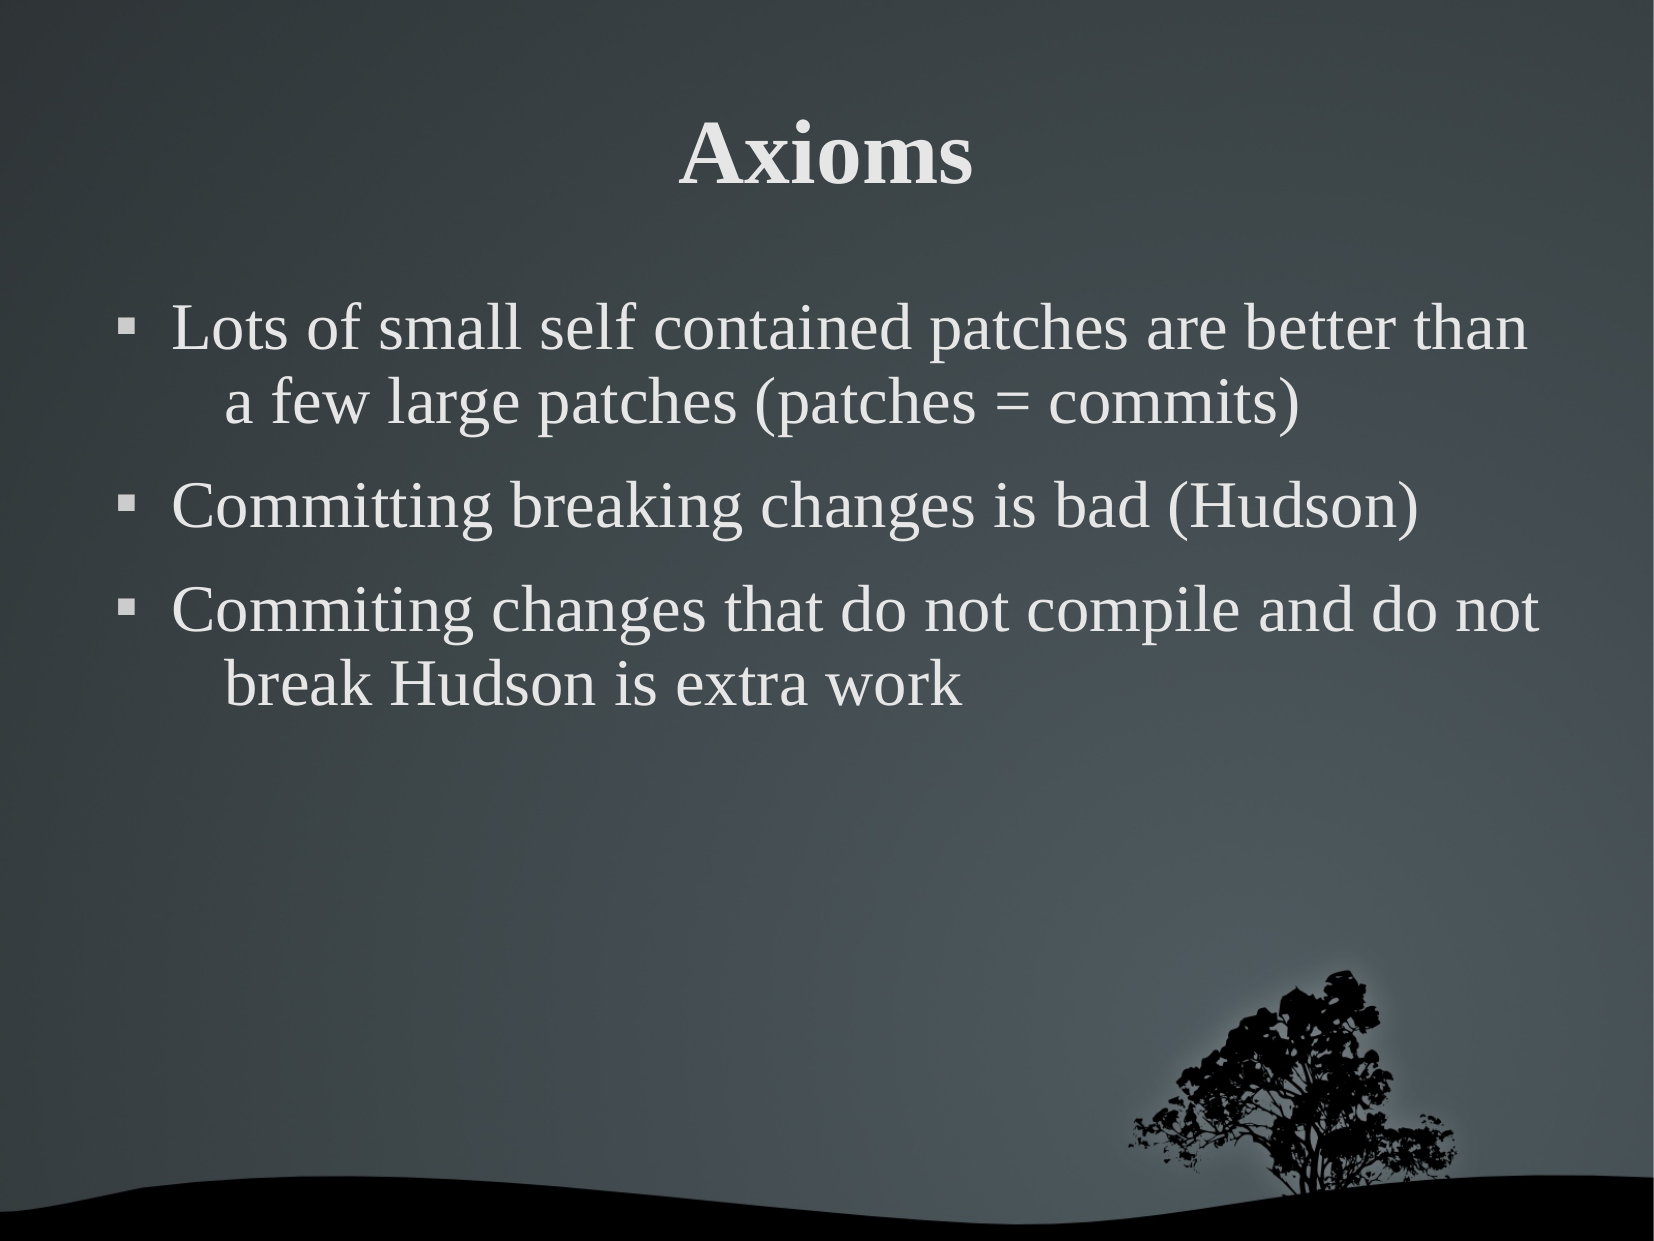

# Axioms
Lots of small self contained patches are better than a few large patches (patches = commits)
Committing breaking changes is bad (Hudson)
Commiting changes that do not compile and do not break Hudson is extra work